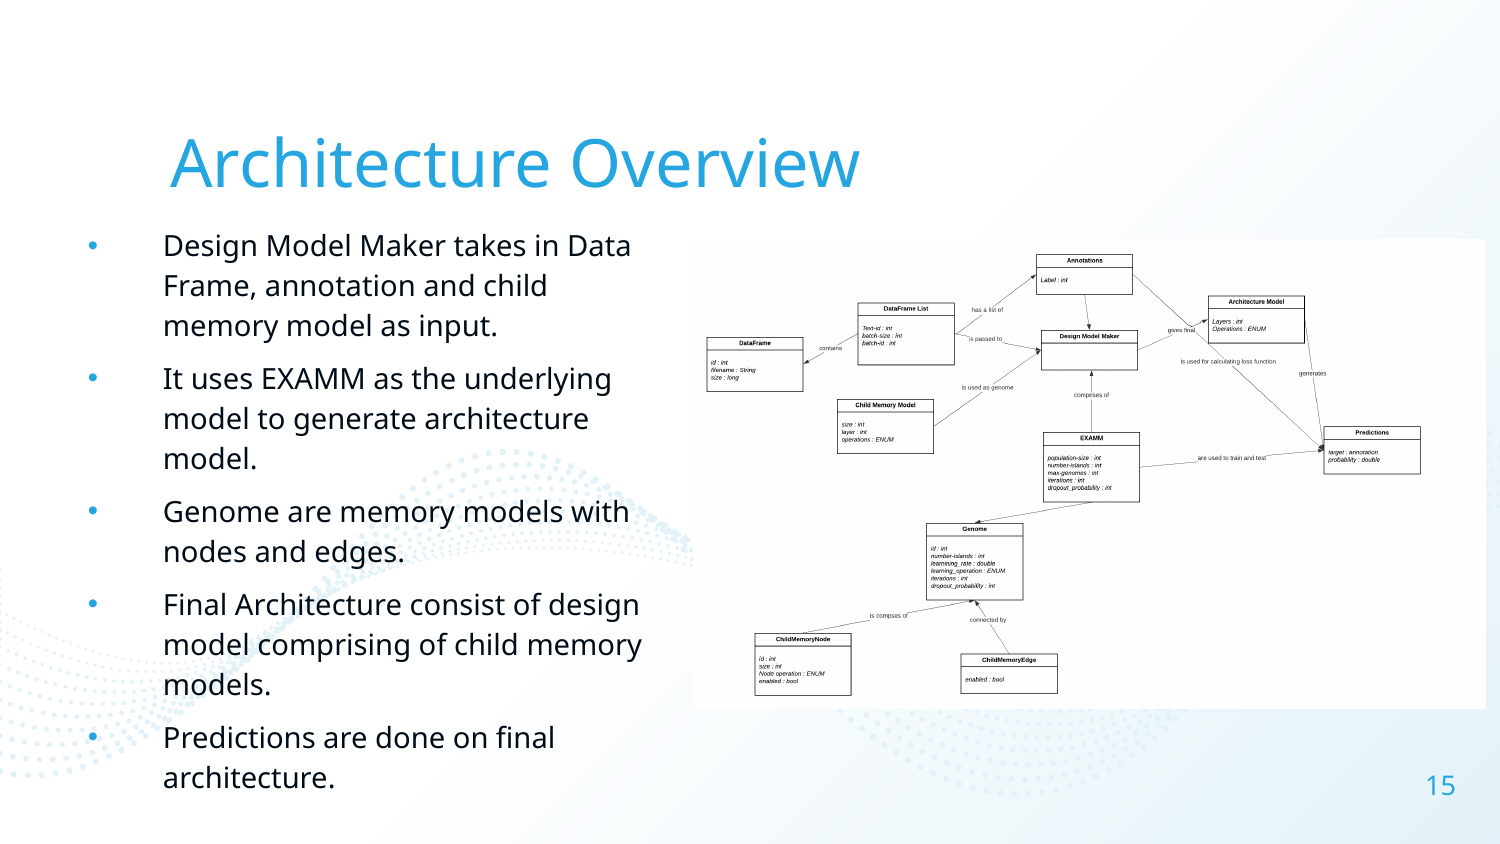

# Architecture Overview
Design Model Maker takes in Data Frame, annotation and child memory model as input.
It uses EXAMM as the underlying model to generate architecture model.
Genome are memory models with nodes and edges.
Final Architecture consist of design model comprising of child memory models.
Predictions are done on final architecture.